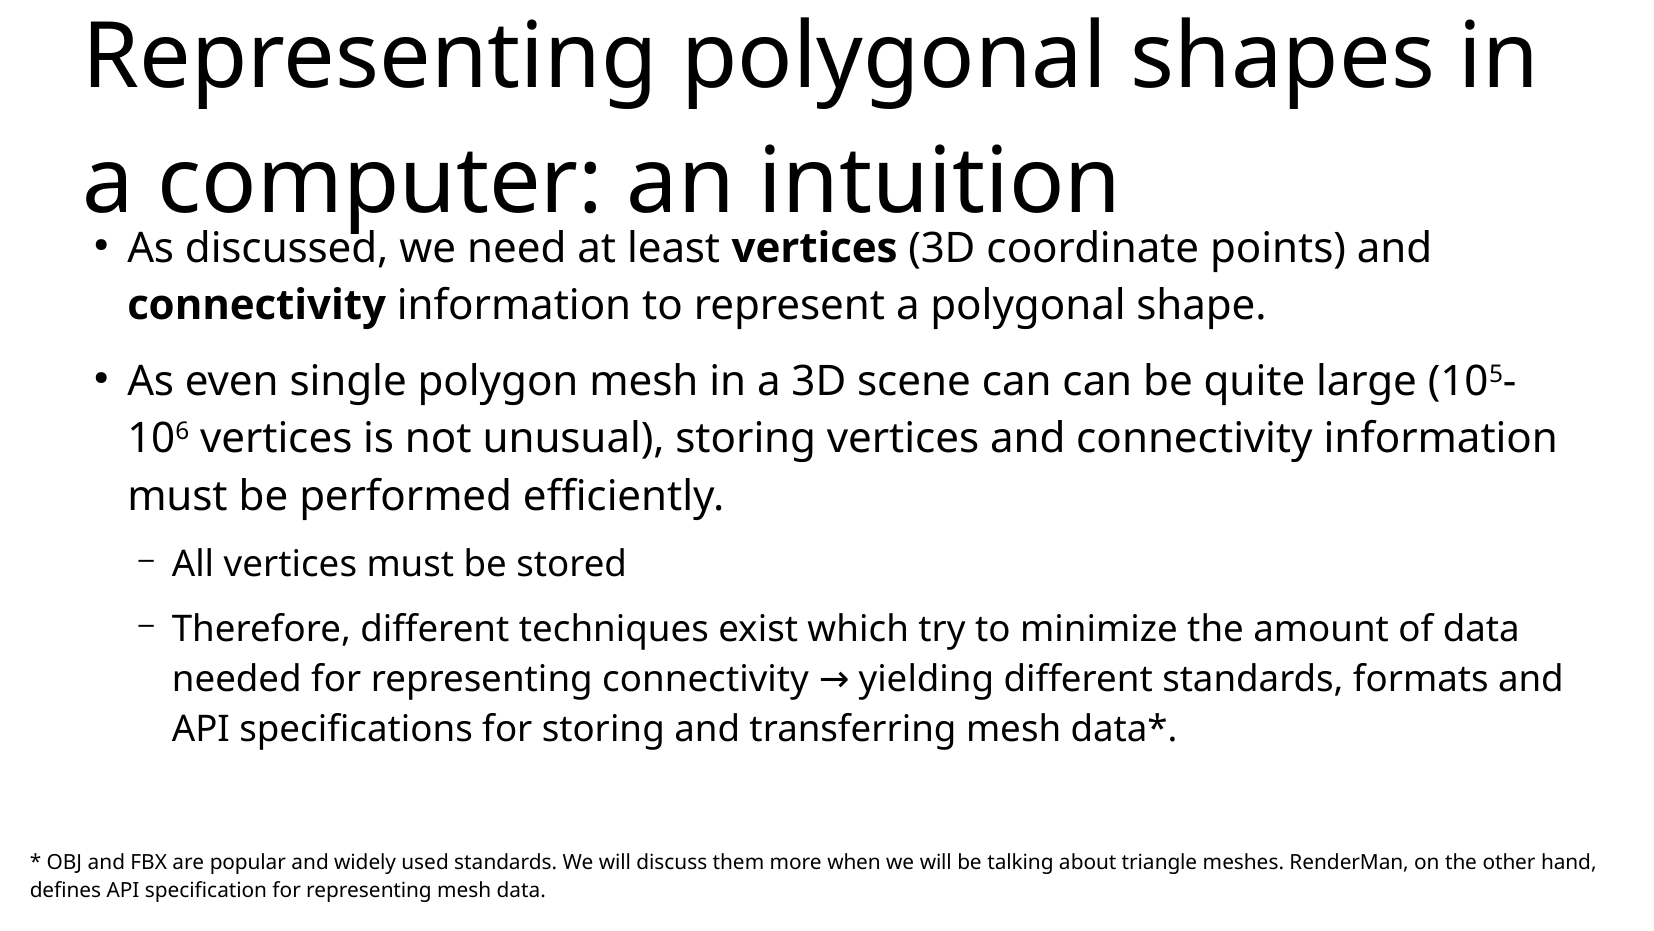

# Representing polygonal shapes in a computer: an intuition
As discussed, we need at least vertices (3D coordinate points) and connectivity information to represent a polygonal shape.
As even single polygon mesh in a 3D scene can can be quite large (105-106 vertices is not unusual), storing vertices and connectivity information must be performed efficiently.
All vertices must be stored
Therefore, different techniques exist which try to minimize the amount of data needed for representing connectivity → yielding different standards, formats and API specifications for storing and transferring mesh data*.
* OBJ and FBX are popular and widely used standards. We will discuss them more when we will be talking about triangle meshes. RenderMan, on the other hand, defines API specification for representing mesh data.